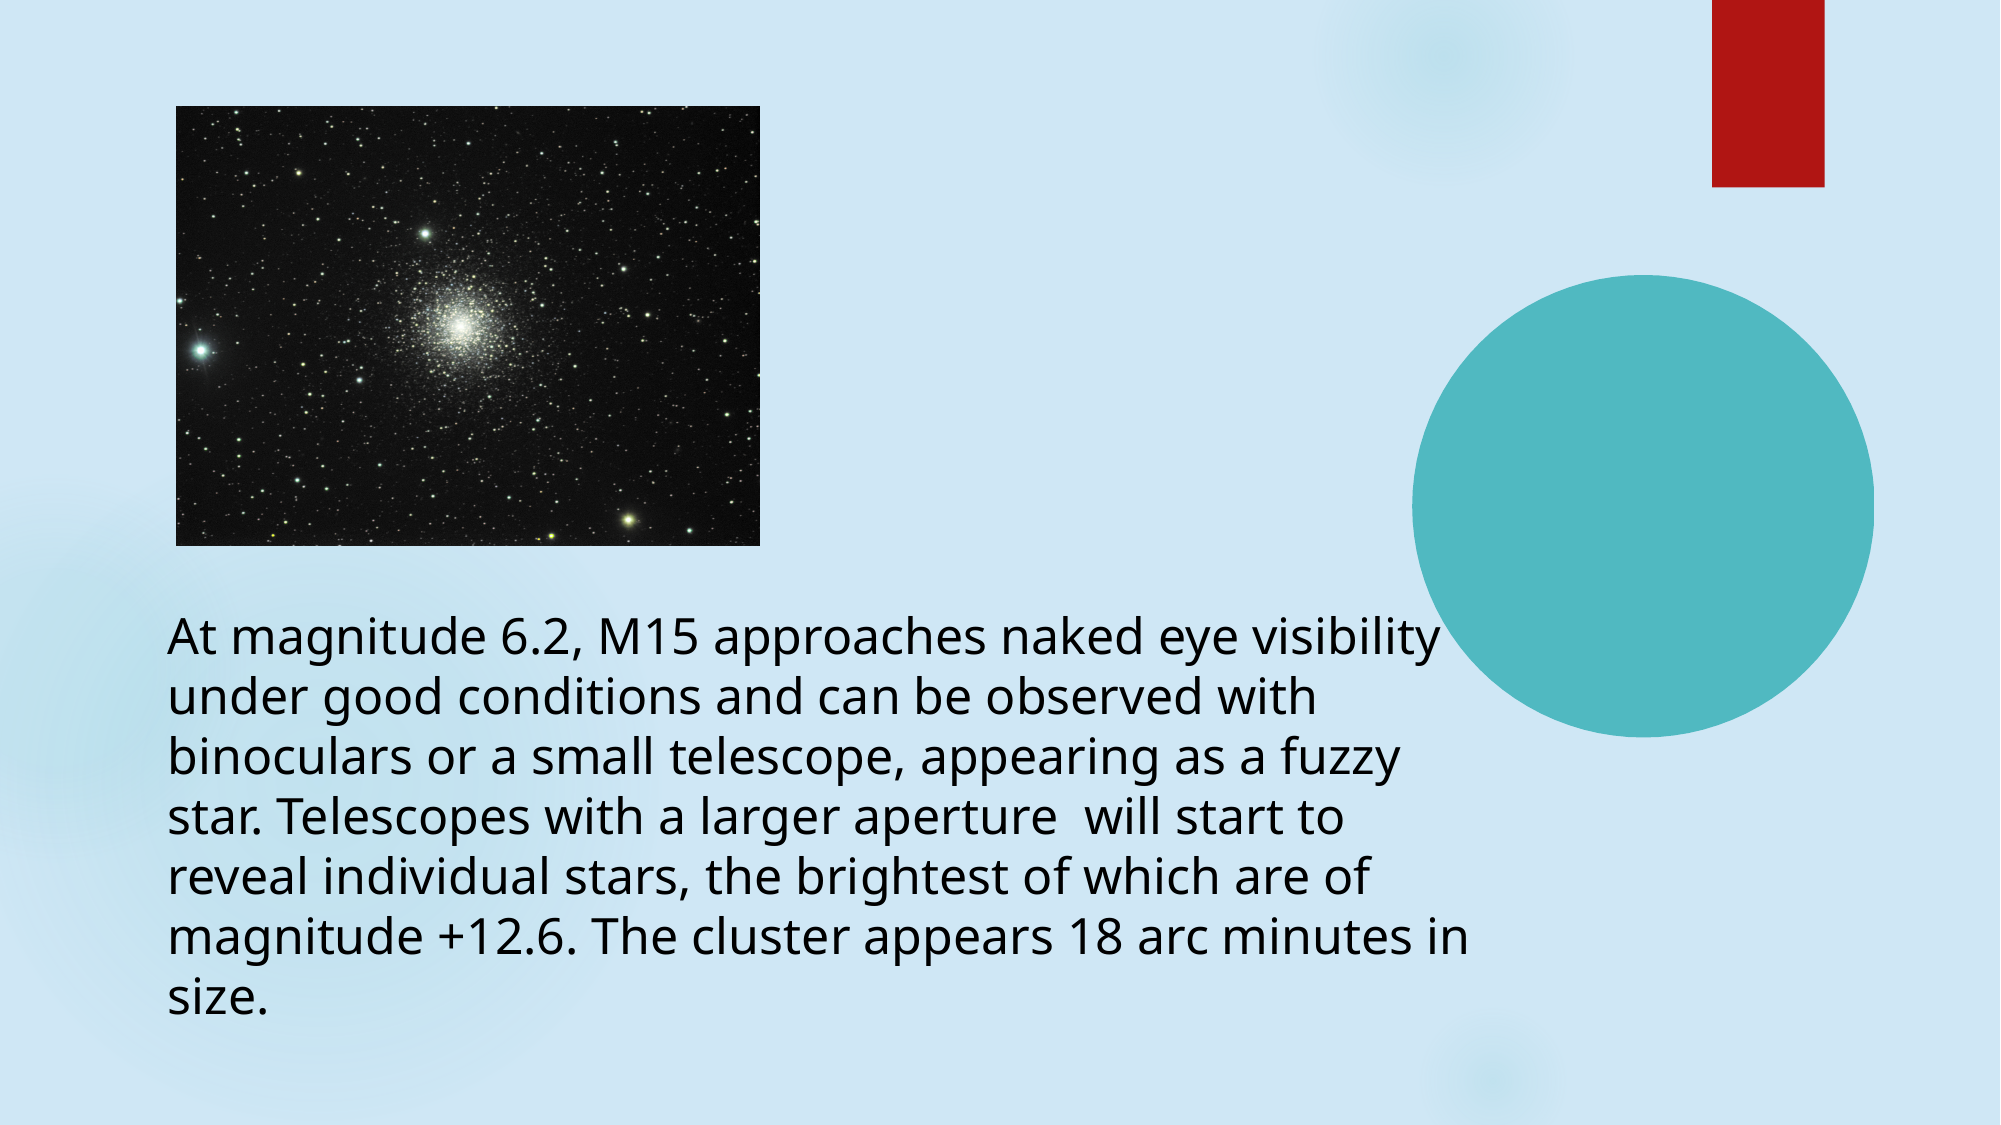

At magnitude 6.2, M15 approaches naked eye visibility under good conditions and can be observed with binoculars or a small telescope, appearing as a fuzzy star. Telescopes with a larger aperture will start to reveal individual stars, the brightest of which are of magnitude +12.6. The cluster appears 18 arc minutes in size.